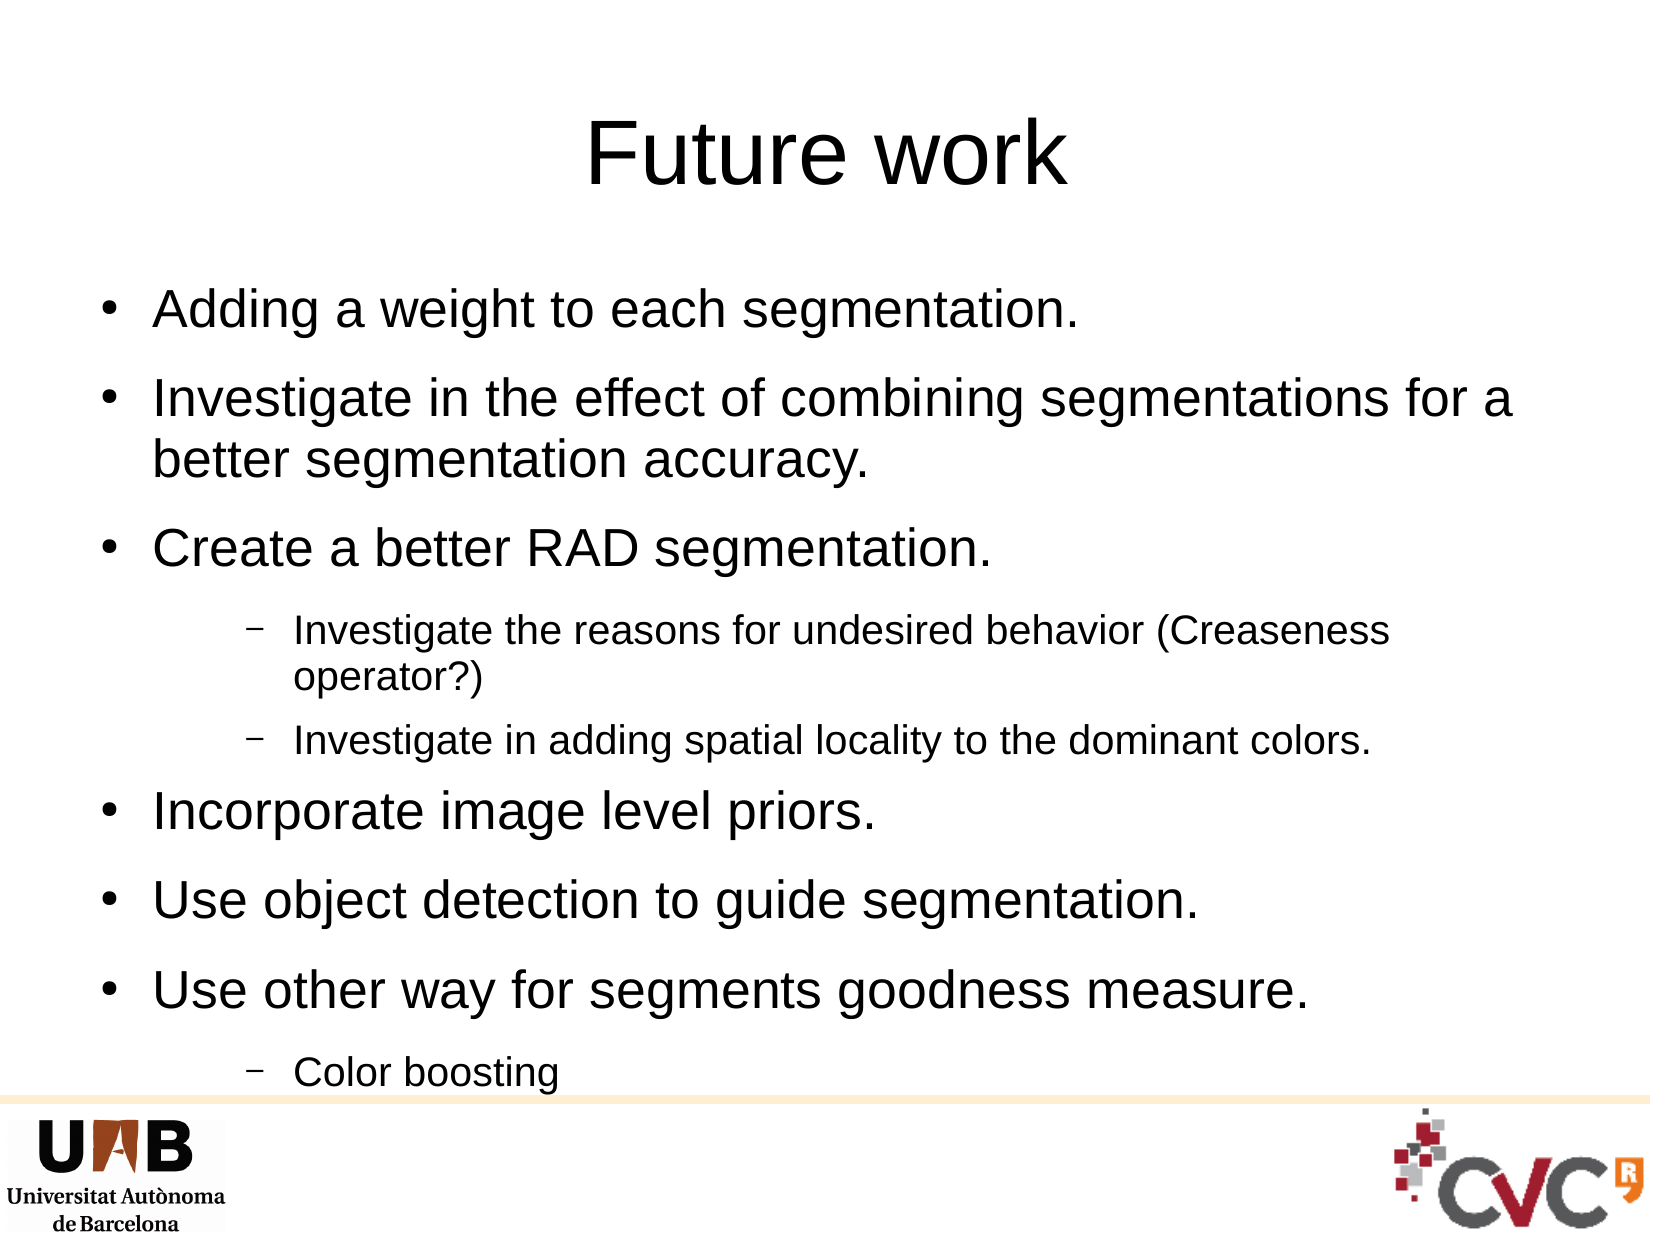

# Future work
Adding a weight to each segmentation.
Investigate in the effect of combining segmentations for a better segmentation accuracy.
Create a better RAD segmentation.
Investigate the reasons for undesired behavior (Creaseness operator?)
Investigate in adding spatial locality to the dominant colors.
Incorporate image level priors.
Use object detection to guide segmentation.
Use other way for segments goodness measure.
Color boosting